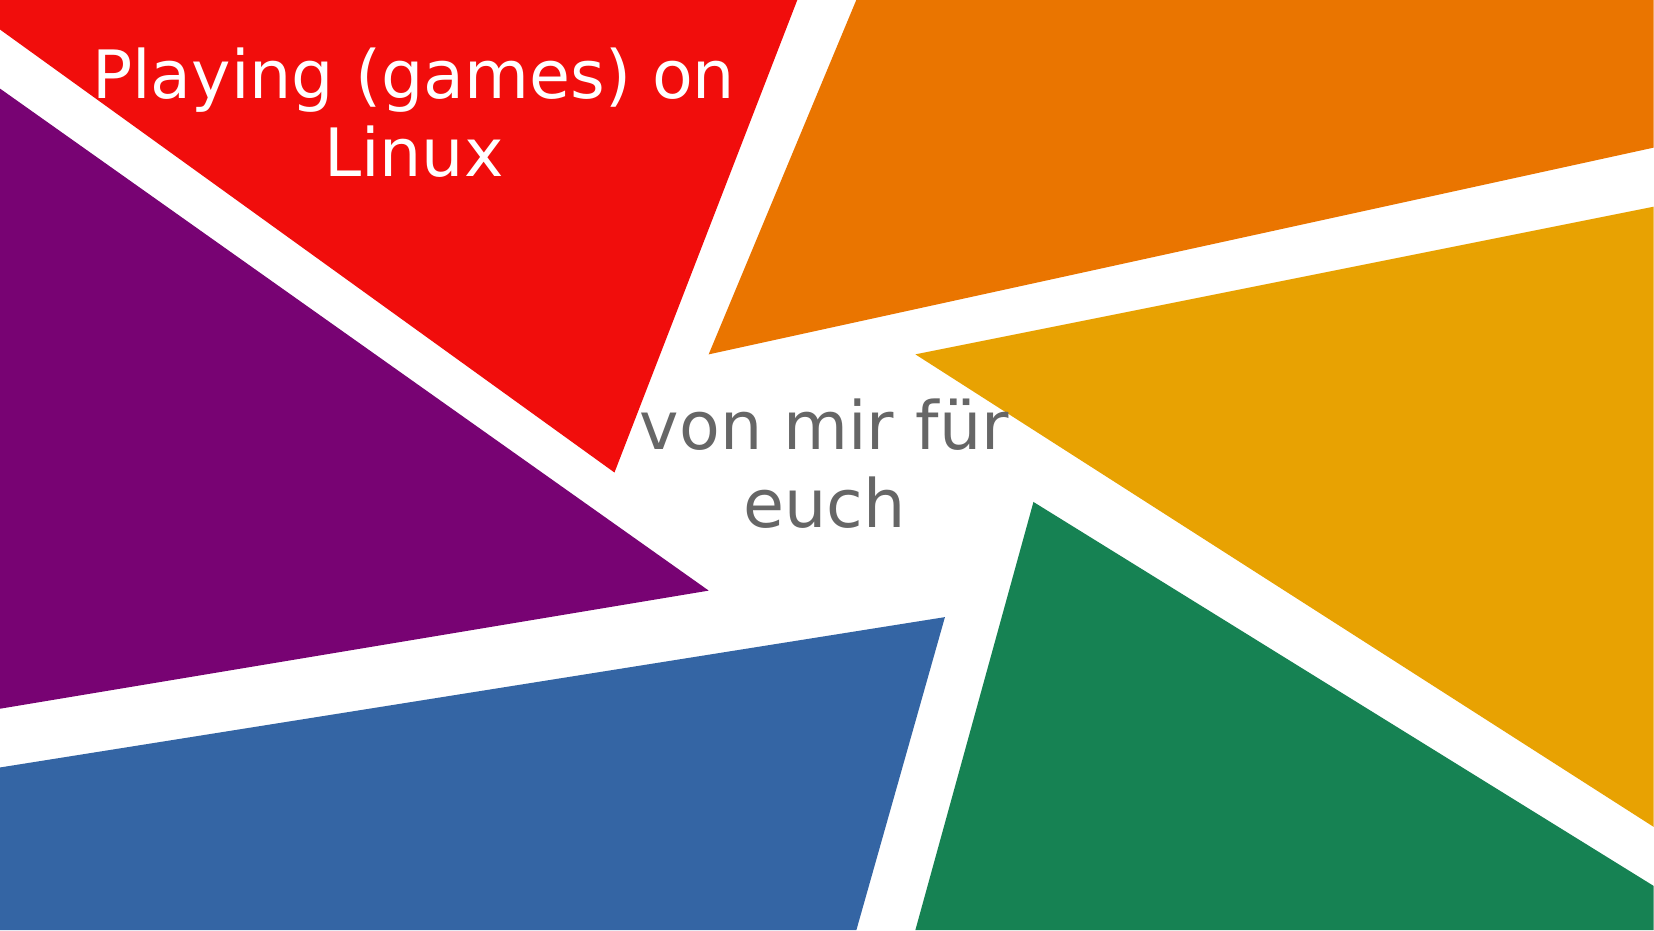

Playing (games) on Linux
# von mir für euch